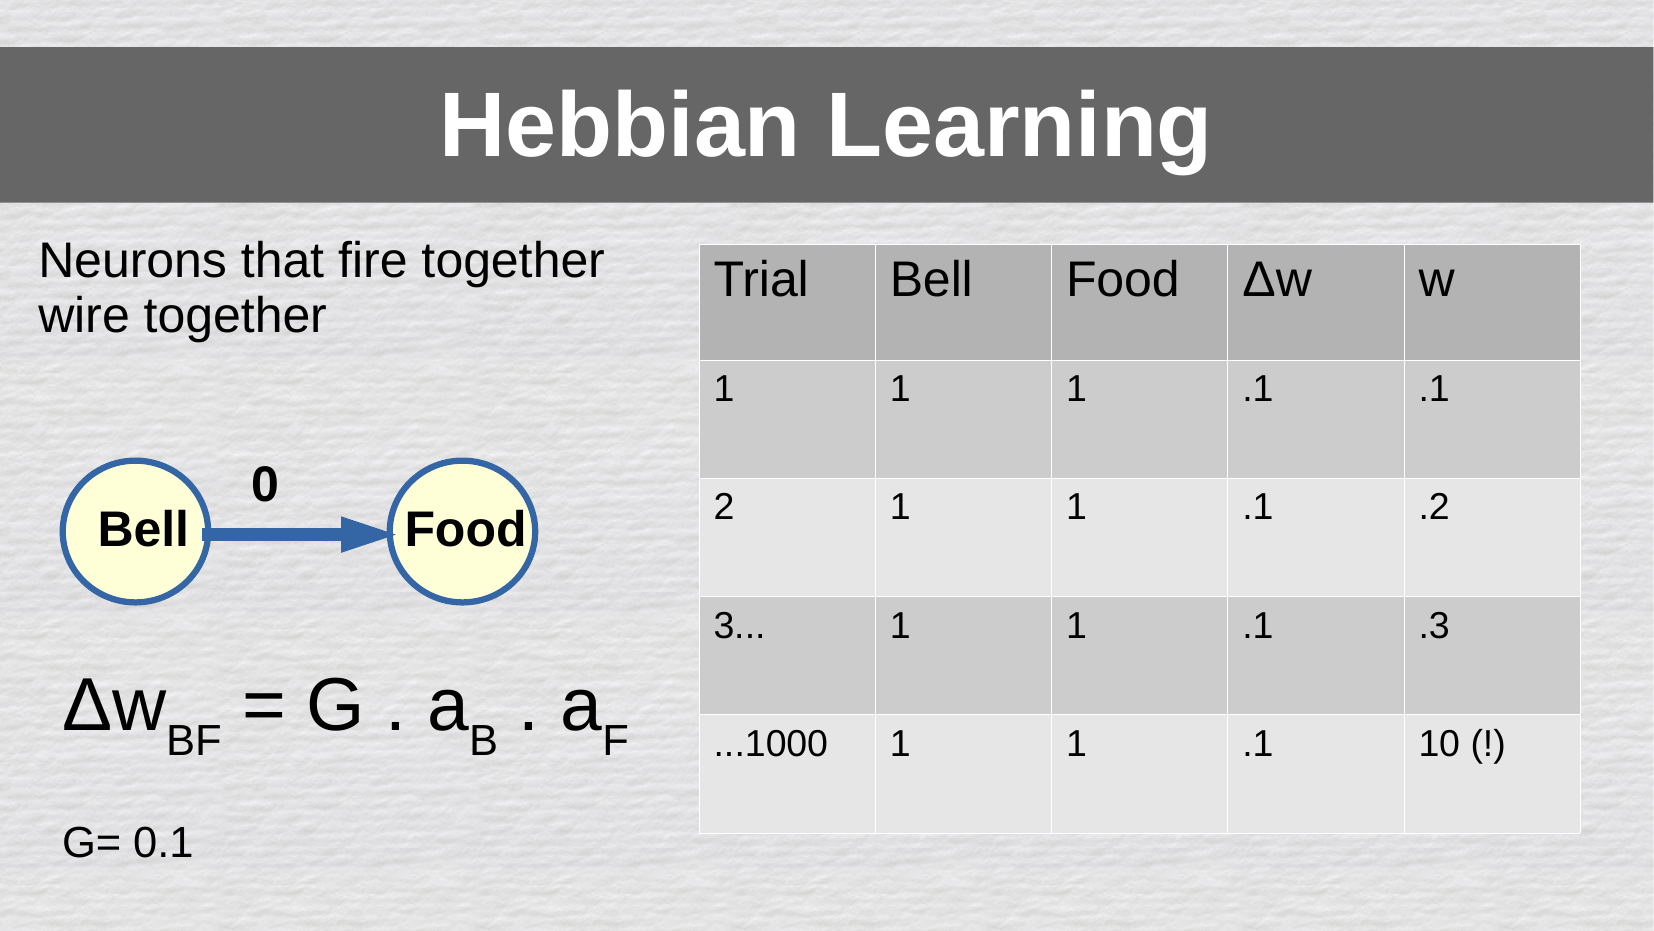

# Hebbian Learning
Neurons that fire together wire together
| Trial | Bell | Food | Δw | w |
| --- | --- | --- | --- | --- |
| 1 | 1 | 1 | .1 | .1 |
| 2 | 1 | 1 | .1 | .2 |
| 3... | 1 | 1 | .1 | .3 |
| ...1000 | 1 | 1 | .1 | 10 (!) |
0
Food
Bell
ΔwBF = G . aB . aF G= 0.1